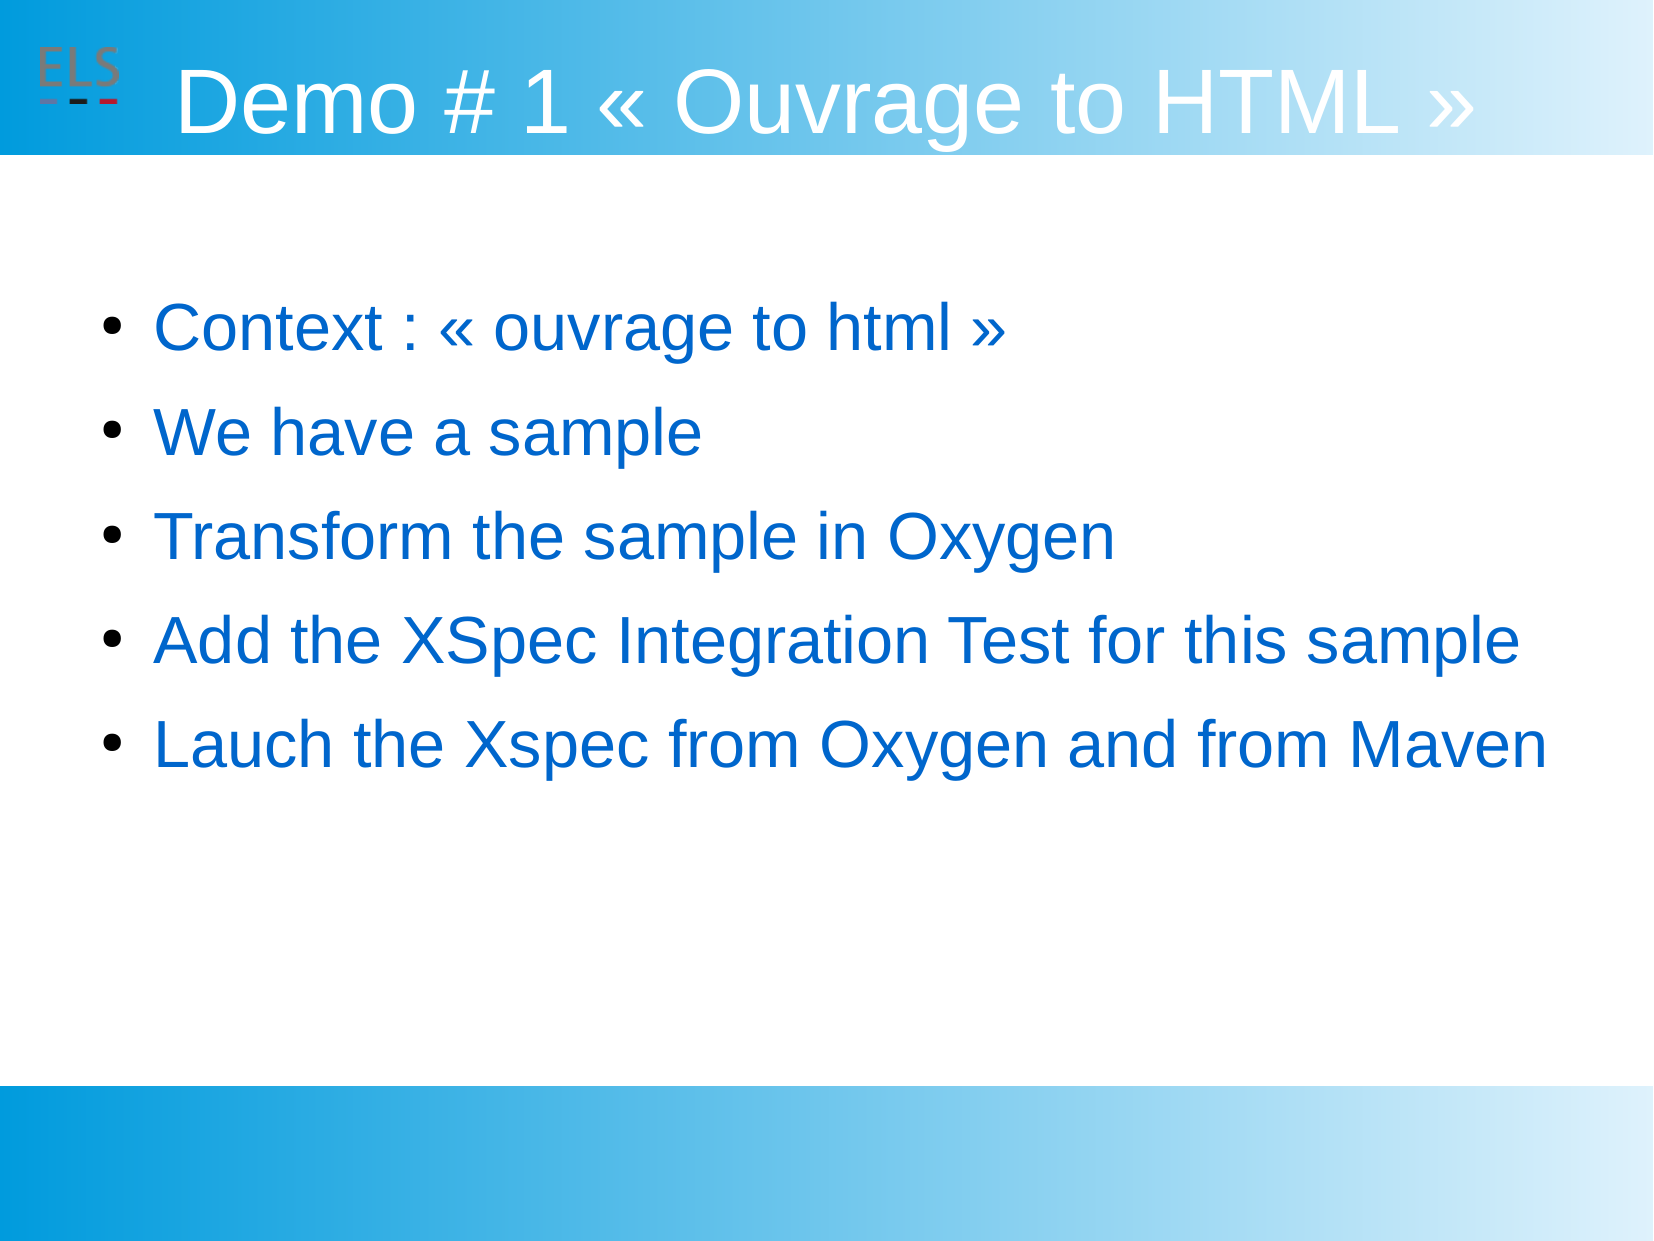

# Demo # 1 « Ouvrage to HTML »
Context : « ouvrage to html »
We have a sample
Transform the sample in Oxygen
Add the XSpec Integration Test for this sample
Lauch the Xspec from Oxygen and from Maven